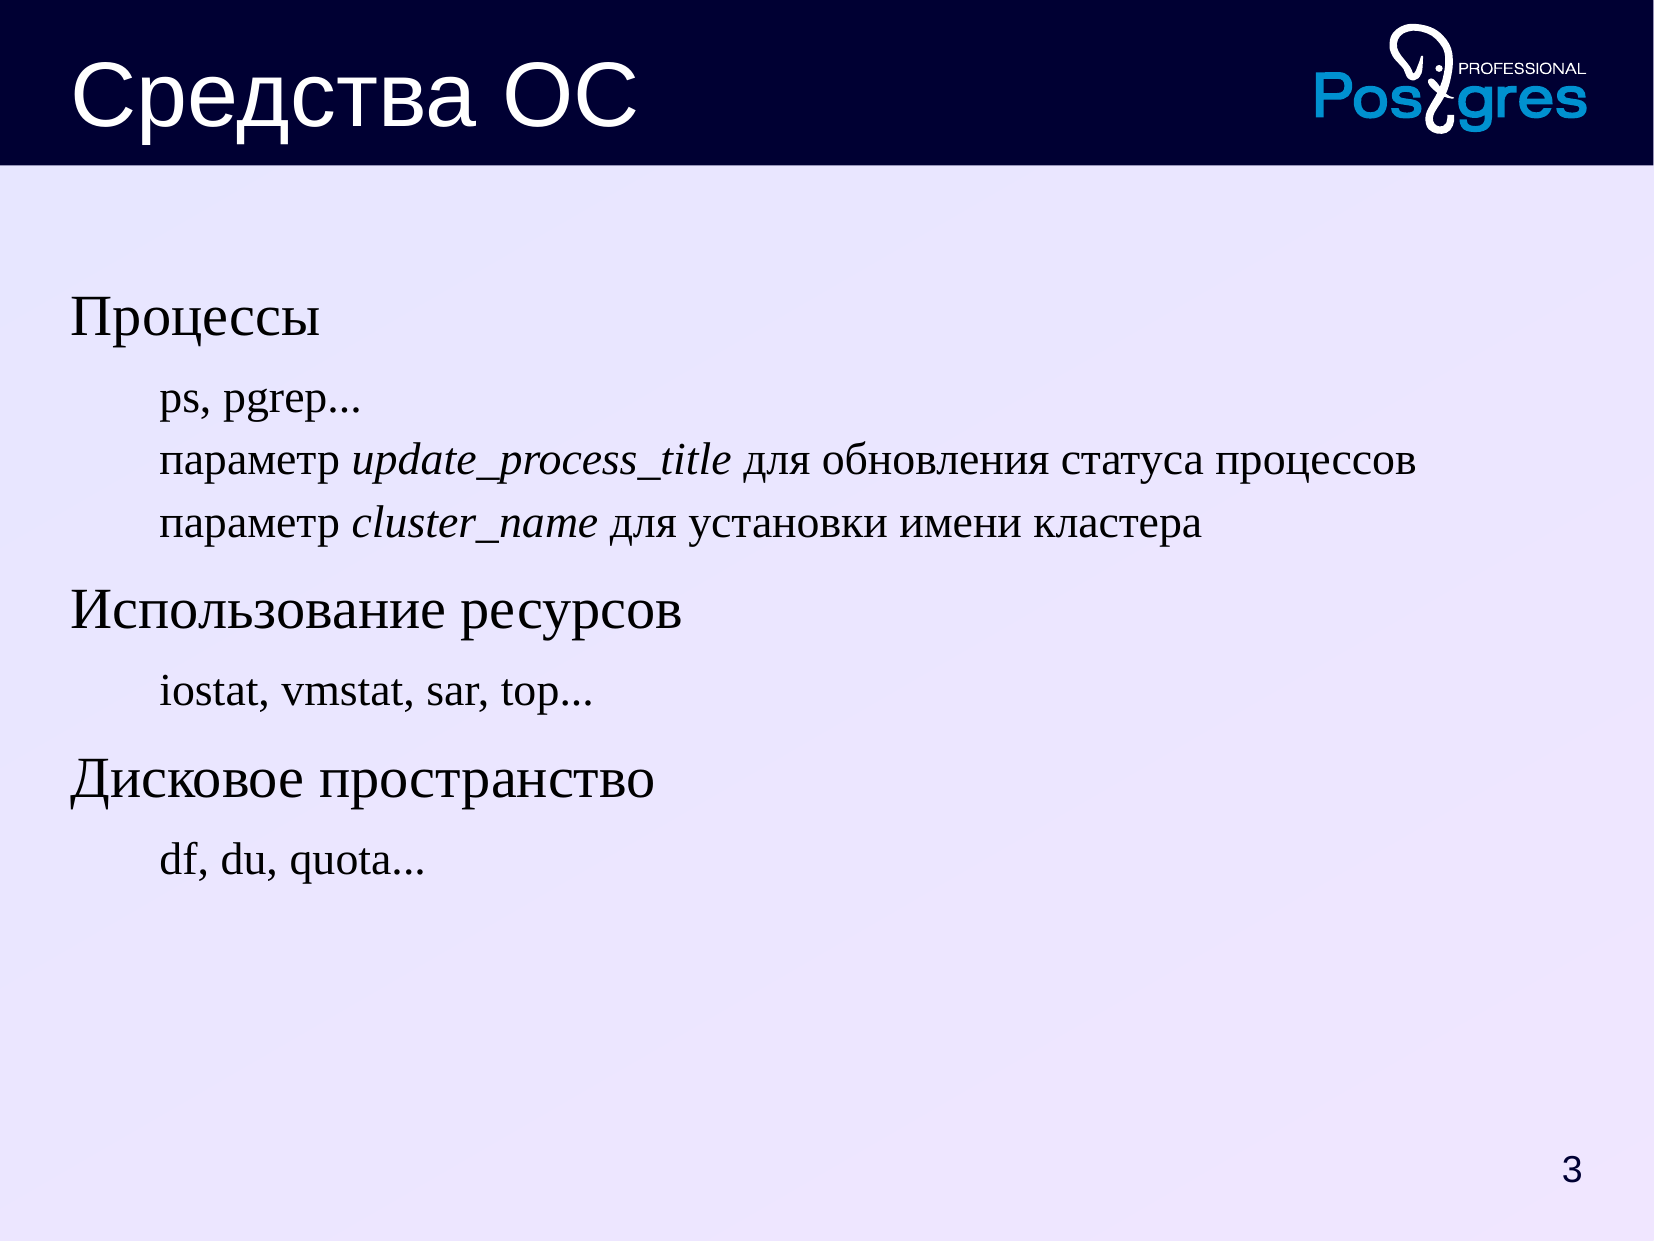

# Средства ОС
Процессы
ps, pgrep...
параметр update_process_title для обновления статуса процессов
параметр cluster_name для установки имени кластера
Использование ресурсов
iostat, vmstat, sar, top...
Дисковое пространство
df, du, quota...